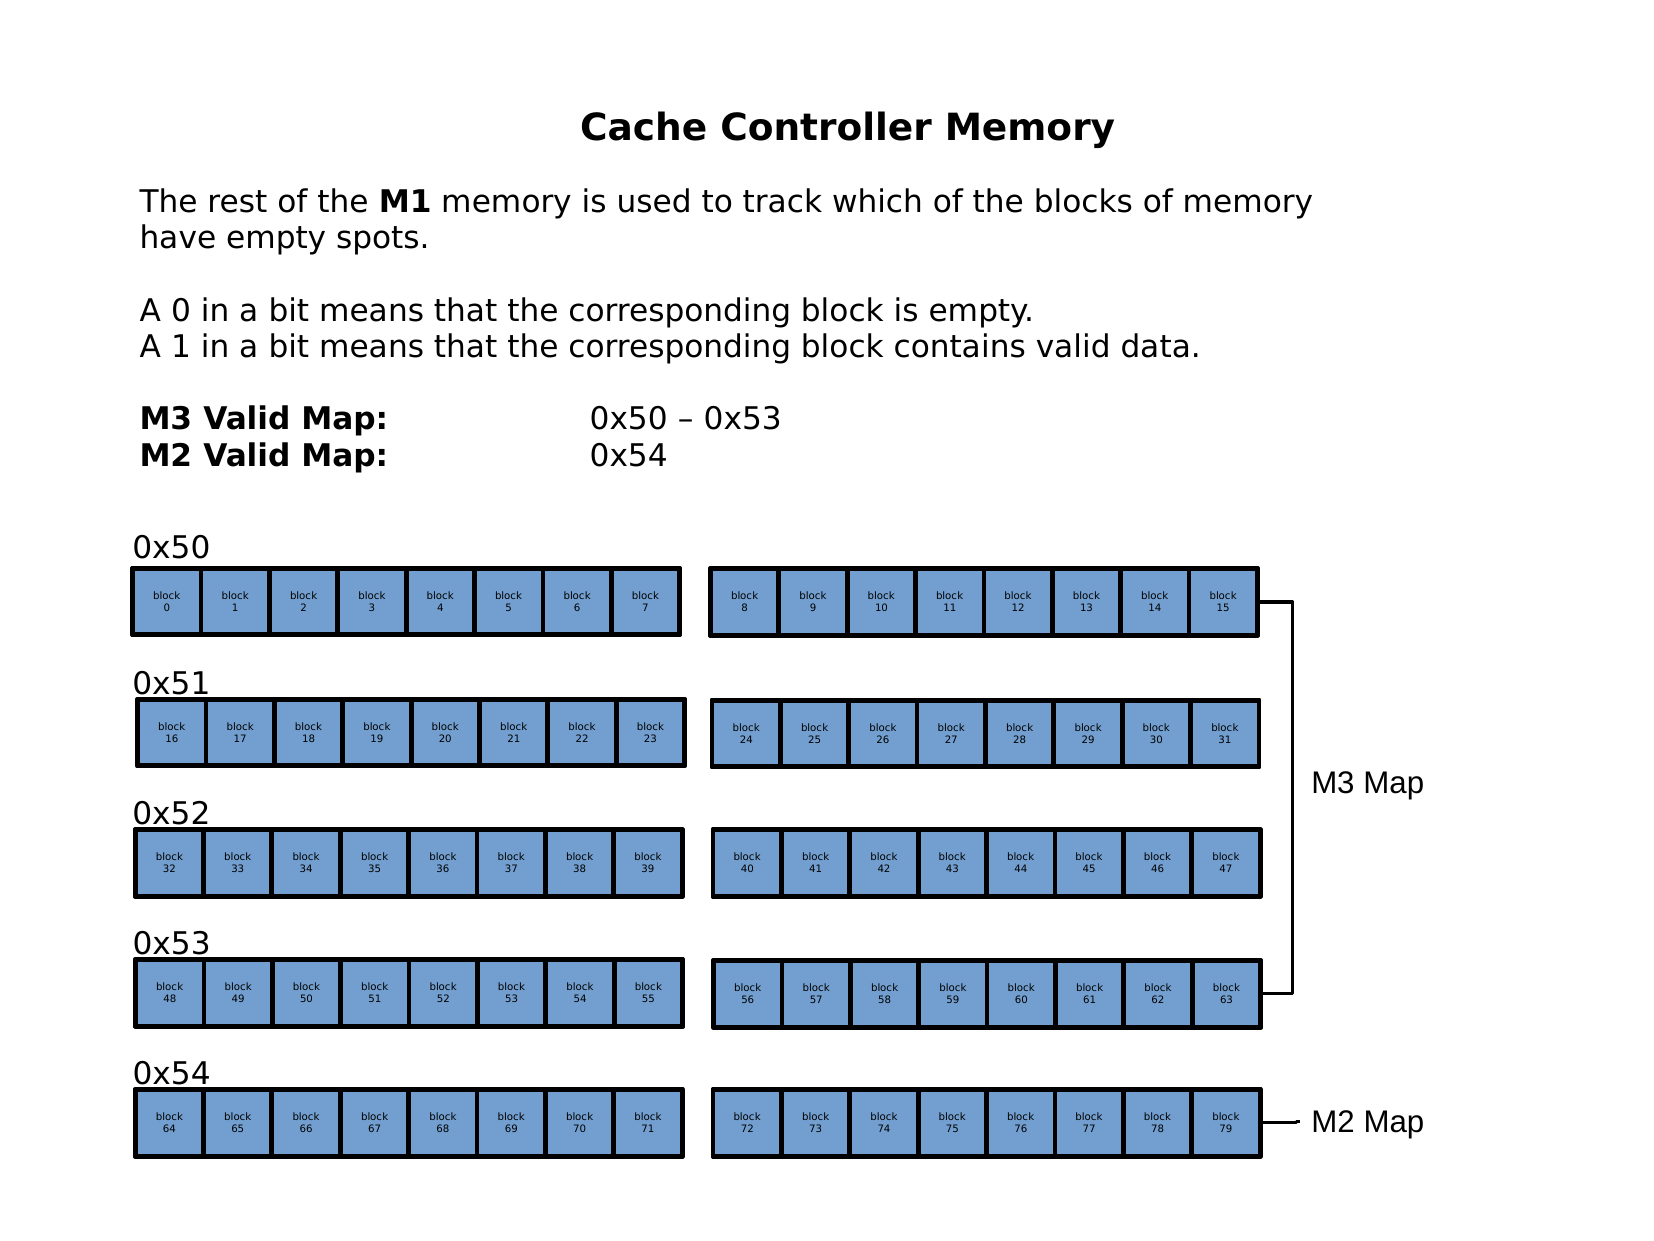

Cache Controller Memory
The rest of the M1 memory is used to track which of the blocks of memory
have empty spots.
A 0 in a bit means that the corresponding block is empty.
A 1 in a bit means that the corresponding block contains valid data.
M3 Valid Map: 			0x50 – 0x53
M2 Valid Map: 			0x54
0x50
type
block
0
type
block
1
addr
block
2
addr
block
3
addr
block
4
addr
block
5
addr
block
6
addr
block
7
type
block
8
type
block
9
addr
block
10
addr
block
11
addr
block
12
addr
block
13
addr
block
14
addr
block
15
0x51
type
block
16
type
block
17
addr
block
18
addr
block
19
addr
block
20
addr
block
21
addr
block
22
addr
block
23
type
block
24
type
block
25
addr
block
26
addr
block
27
addr
block
28
addr
block
29
addr
block
30
addr
block
31
M3 Map
0x52
type
block
32
type
block
33
addr
block
34
addr
block
35
addr
block
36
addr
block
37
addr
block
38
addr
block
39
type
block
40
type
block
41
addr
block
42
addr
block
43
addr
block
44
addr
block
45
addr
block
46
addr
block
47
0x53
type
block
48
type
block
49
addr
block
50
addr
block
51
addr
block
52
addr
block
53
addr
block
54
addr
block
55
type
block
56
type
block
57
addr
block
58
addr
block
59
addr
block
60
addr
block
61
addr
block
62
addr
block
63
0x54
type
block
64
type
block
65
addr
block
66
addr
block
67
addr
block
68
addr
block
69
addr
block
70
addr
block
71
type
block
72
type
block
73
addr
block
74
addr
block
75
addr
block
76
addr
block
77
addr
block
78
addr
block
79
M2 Map